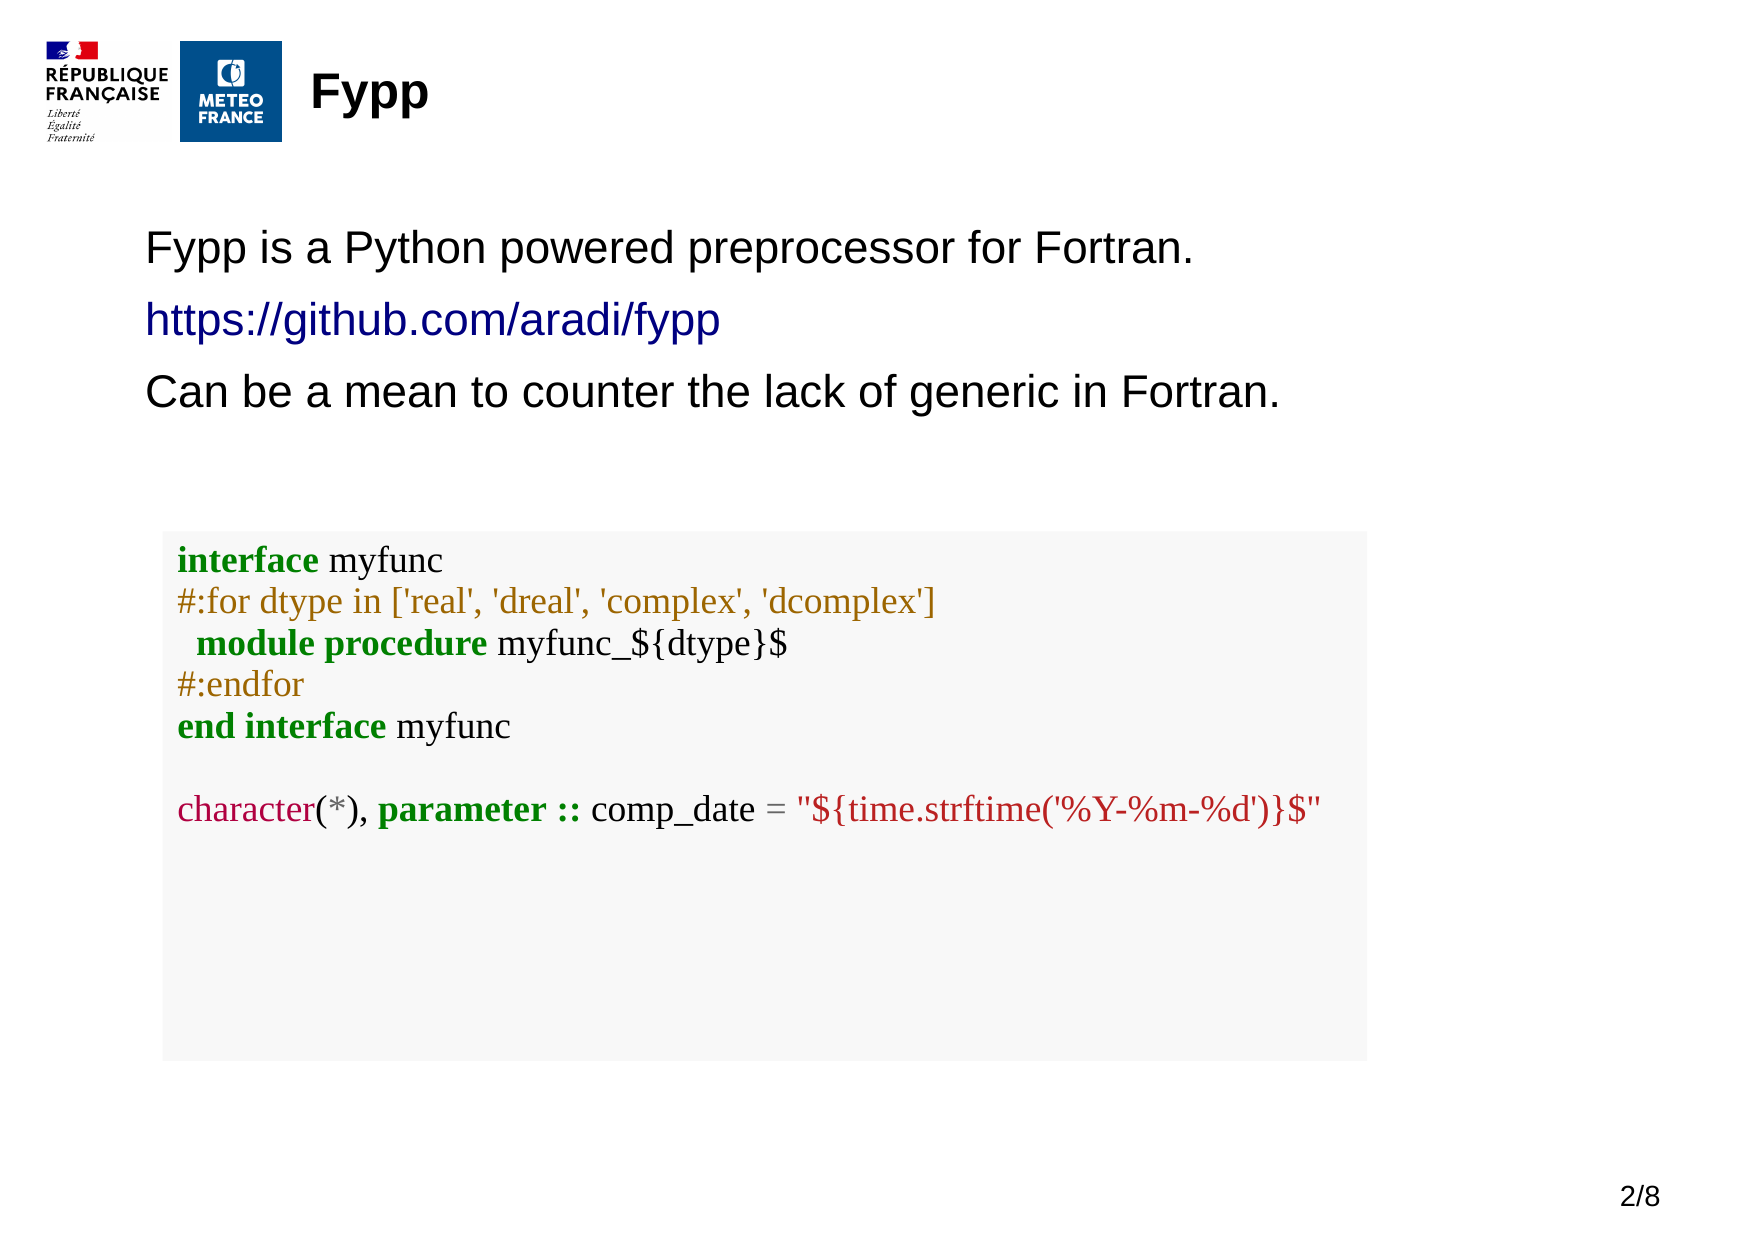

# Fypp
Fypp is a Python powered preprocessor for Fortran.
https://github.com/aradi/fypp
Can be a mean to counter the lack of generic in Fortran.
interface myfunc
#:for dtype in ['real', 'dreal', 'complex', 'dcomplex']
 module procedure myfunc_${dtype}$
#:endfor
end interface myfunc
character(*), parameter :: comp_date = "${time.strftime('%Y-%m-%d')}$"
2